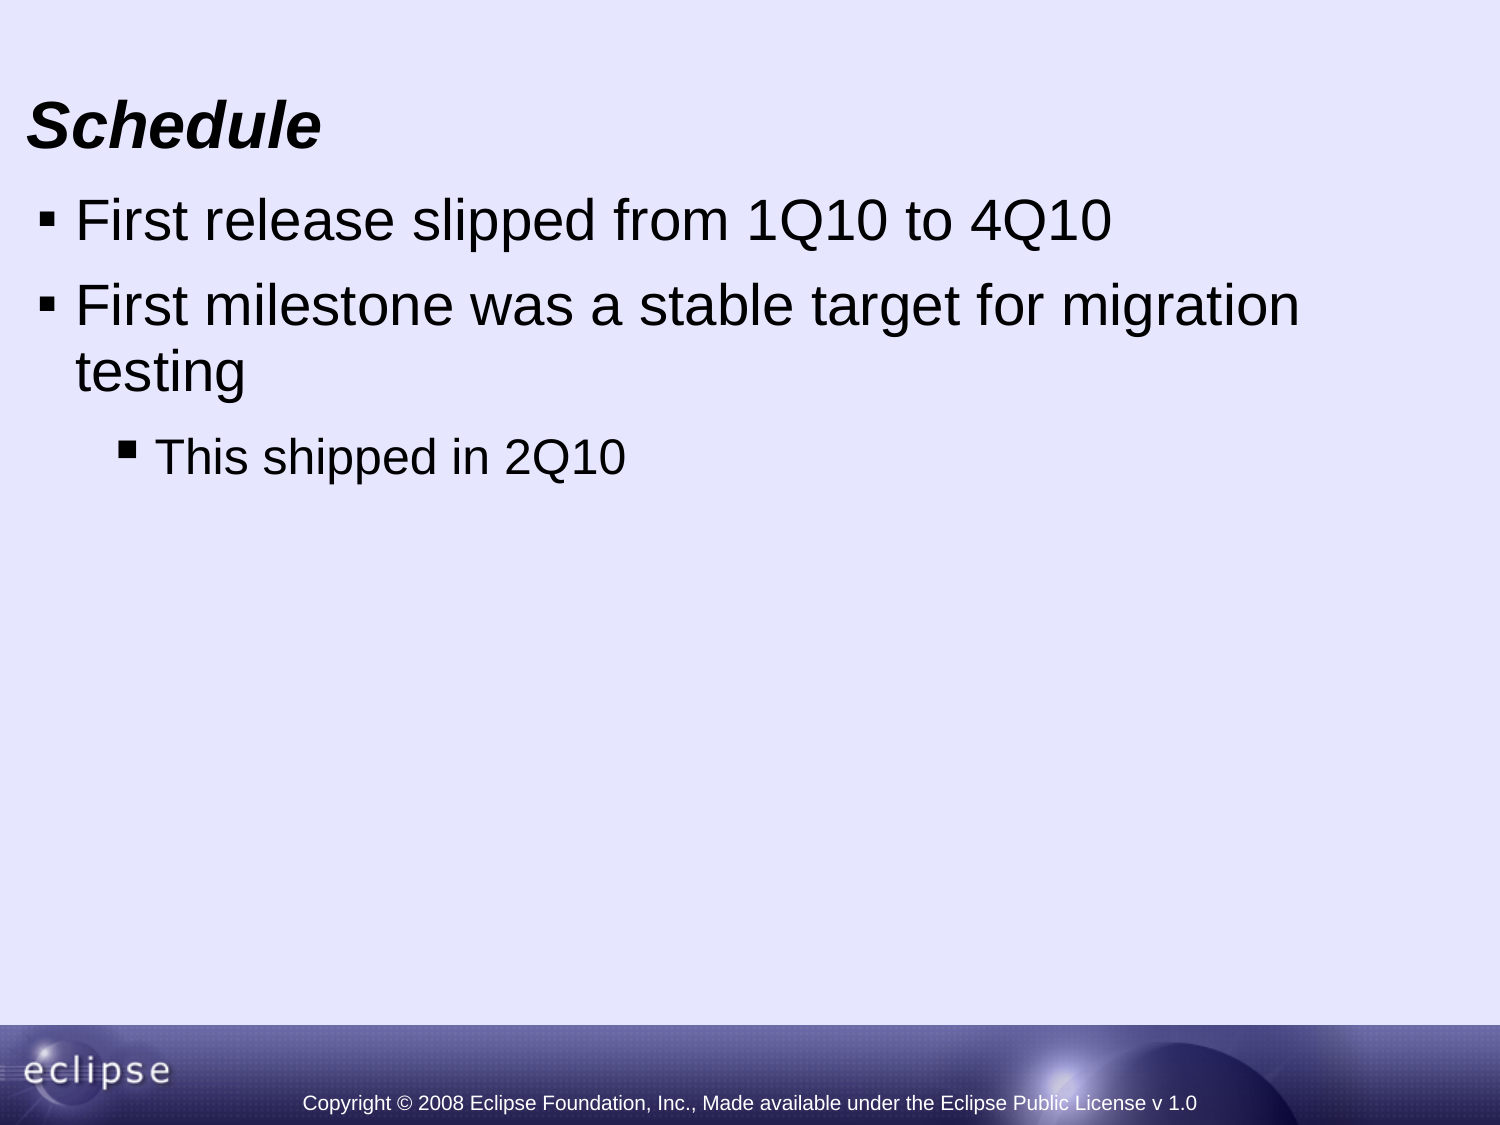

# Schedule
First release slipped from 1Q10 to 4Q10
First milestone was a stable target for migration testing
This shipped in 2Q10